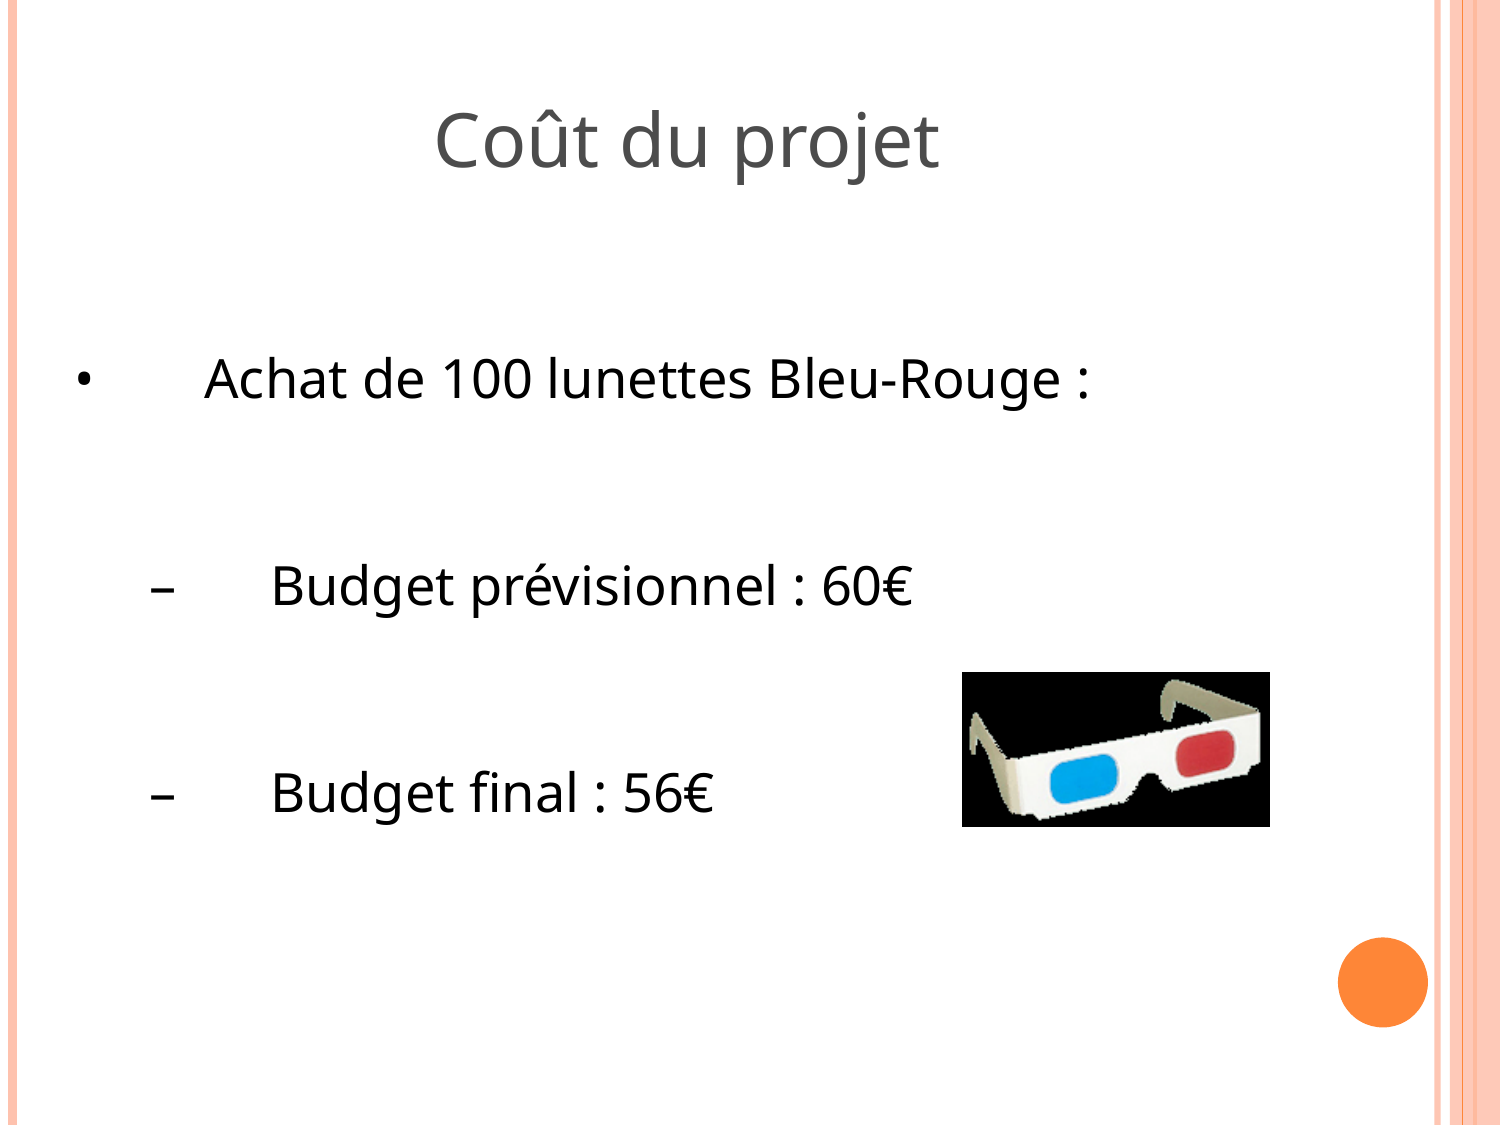

# Coût du projet
•	Achat de 100 lunettes Bleu-Rouge :
–	Budget prévisionnel : 60€
–	Budget final : 56€